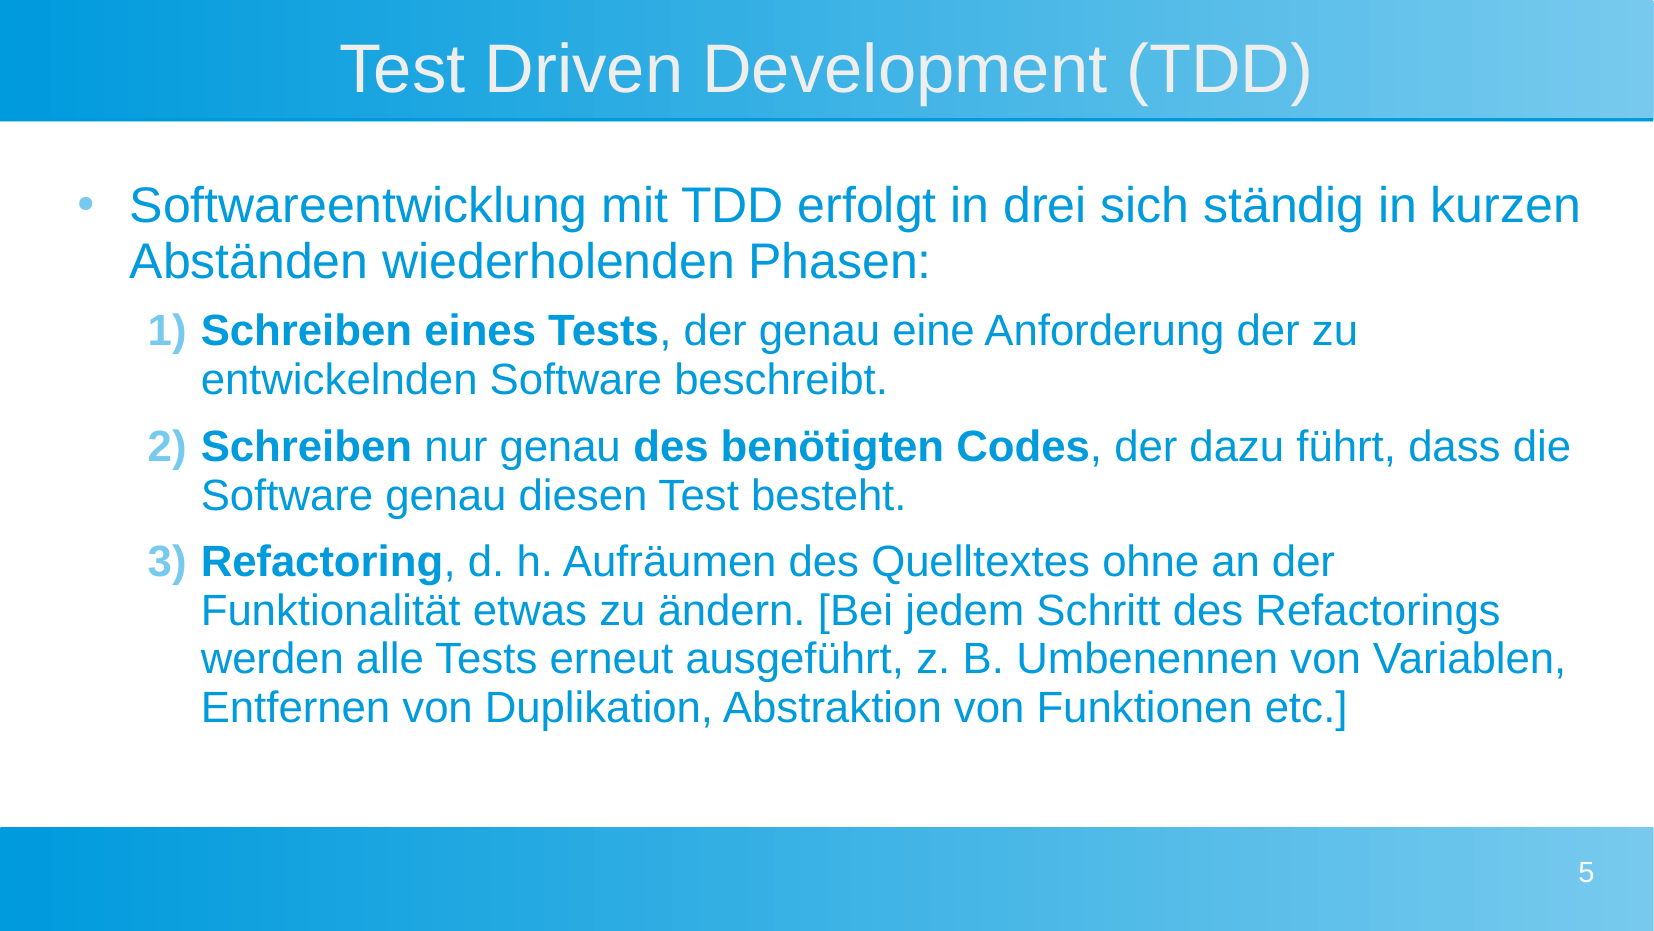

# Test Driven Development (TDD)
Softwareentwicklung mit TDD erfolgt in drei sich ständig in kurzen Abständen wiederholenden Phasen:
Schreiben eines Tests, der genau eine Anforderung der zu entwickelnden Software beschreibt.
Schreiben nur genau des benötigten Codes, der dazu führt, dass die Software genau diesen Test besteht.
Refactoring, d. h. Aufräumen des Quelltextes ohne an der Funktionalität etwas zu ändern. [Bei jedem Schritt des Refactorings werden alle Tests erneut ausgeführt, z. B. Umbenennen von Variablen, Entfernen von Duplikation, Abstraktion von Funktionen etc.]
5